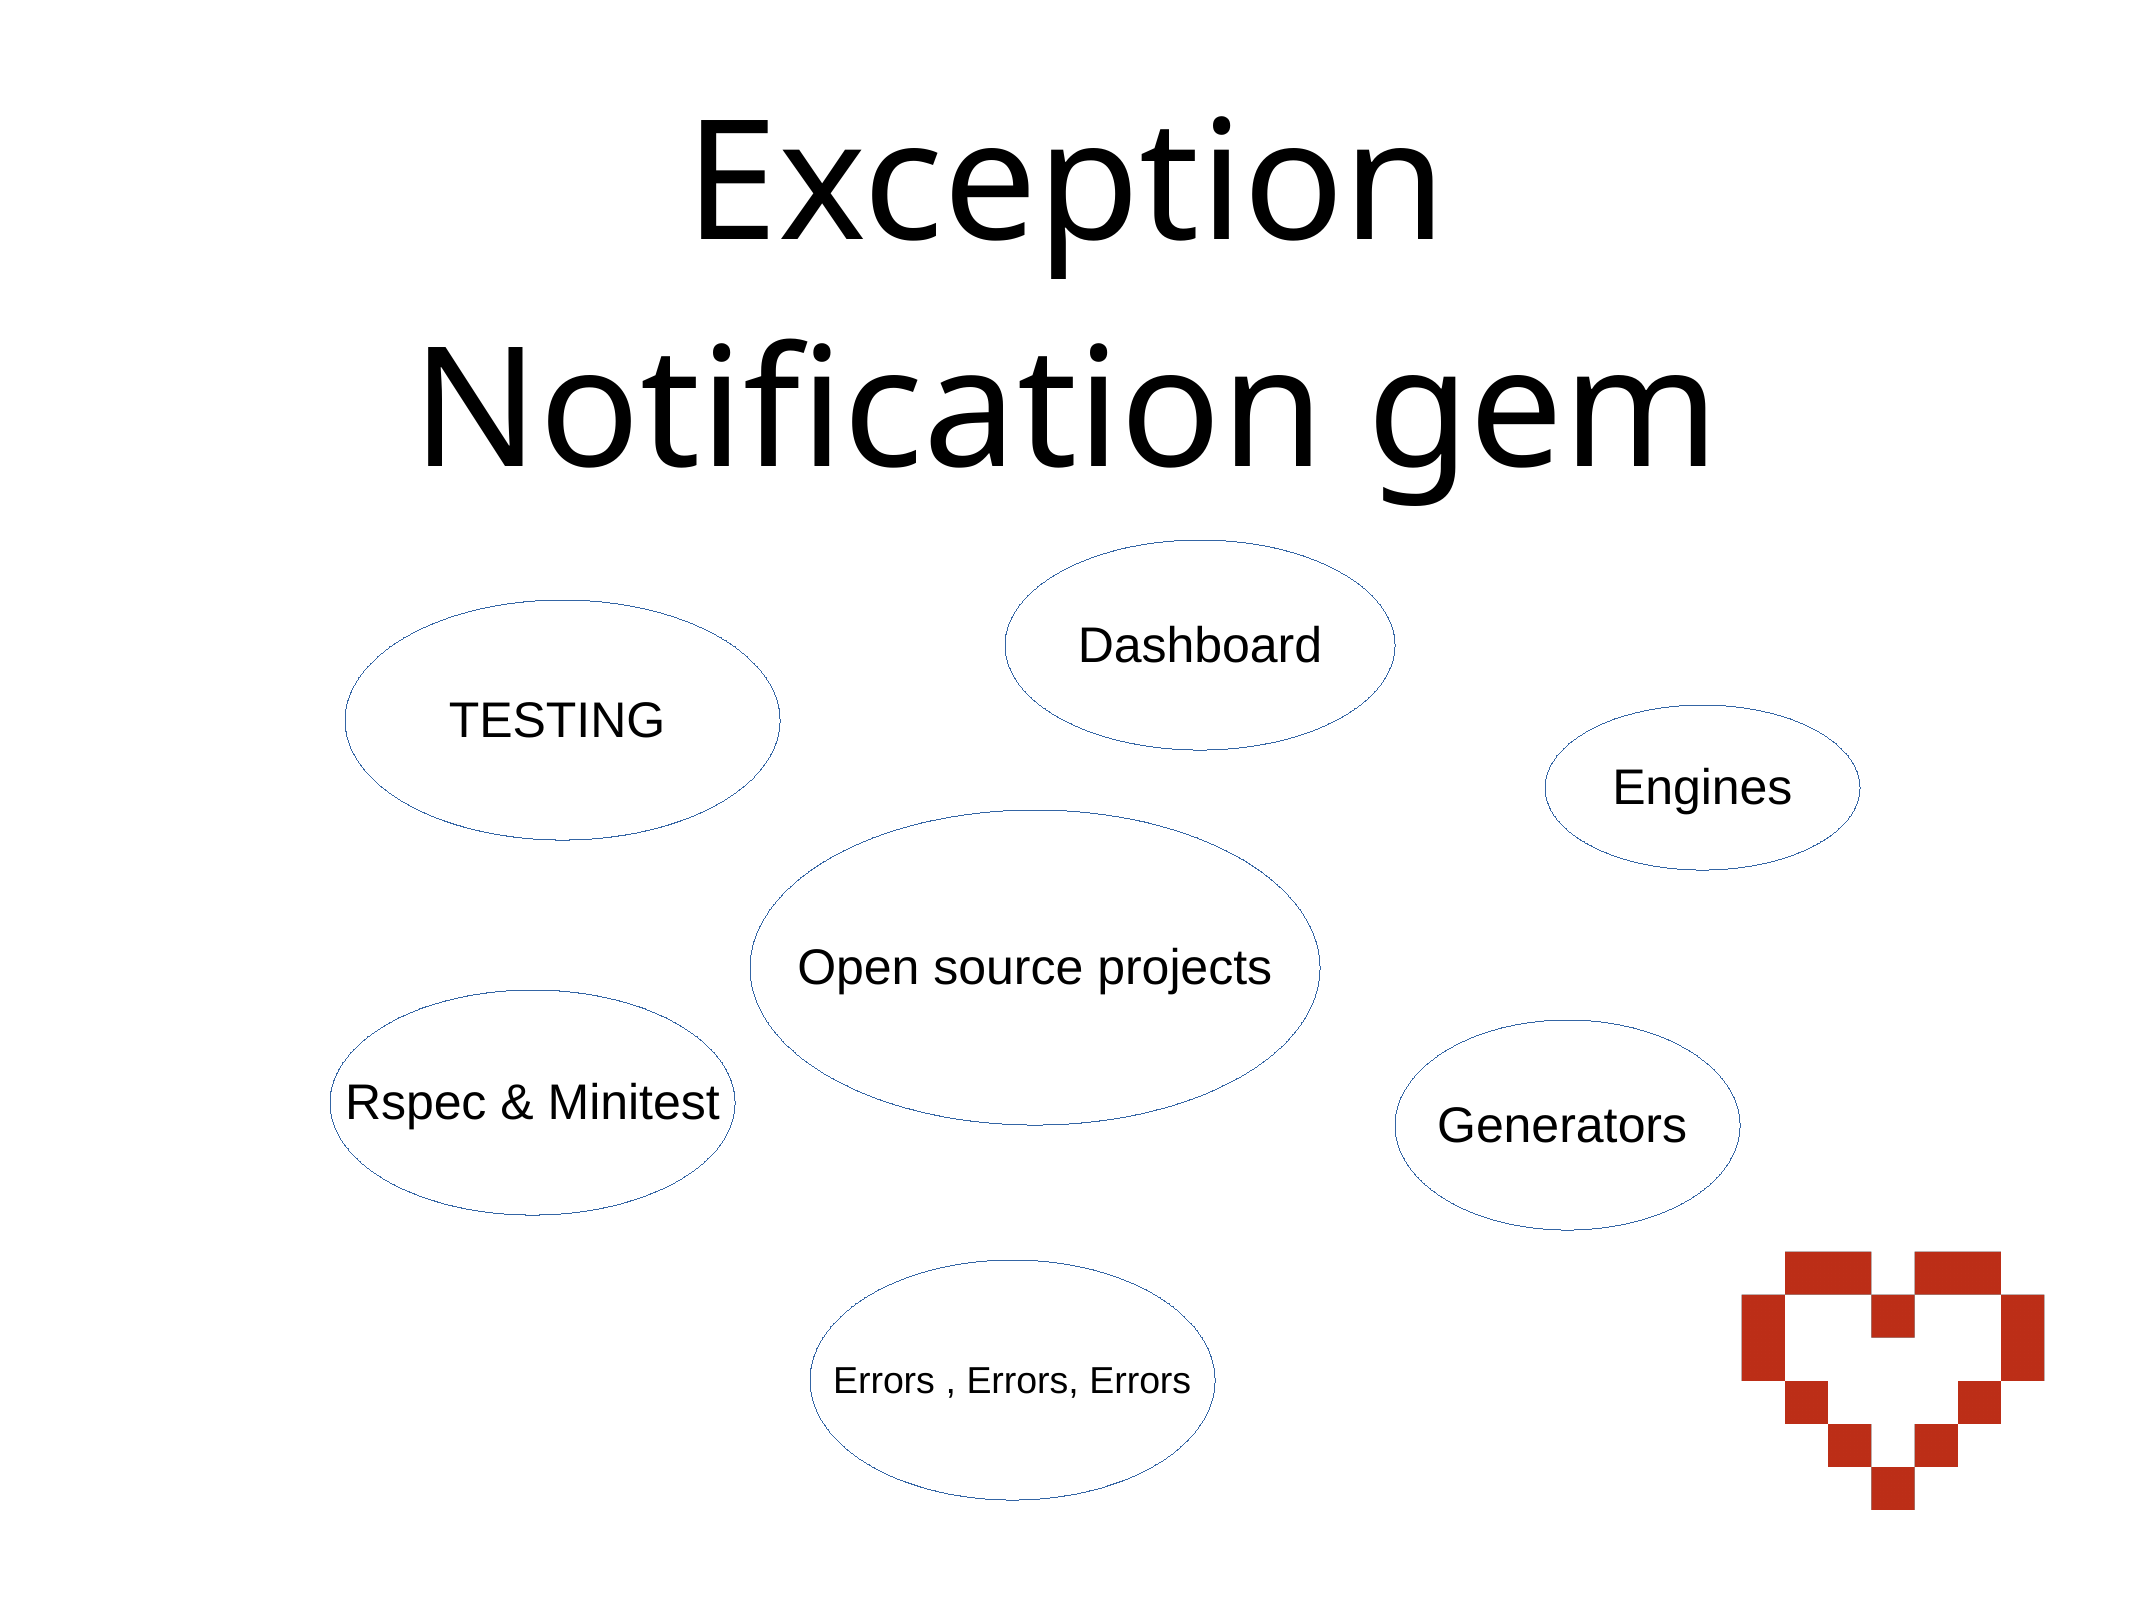

Exception Notification gem
Dashboard
TESTING
Engines
Open source projects
Rspec & Minitest
Generators
Errors , Errors, Errors